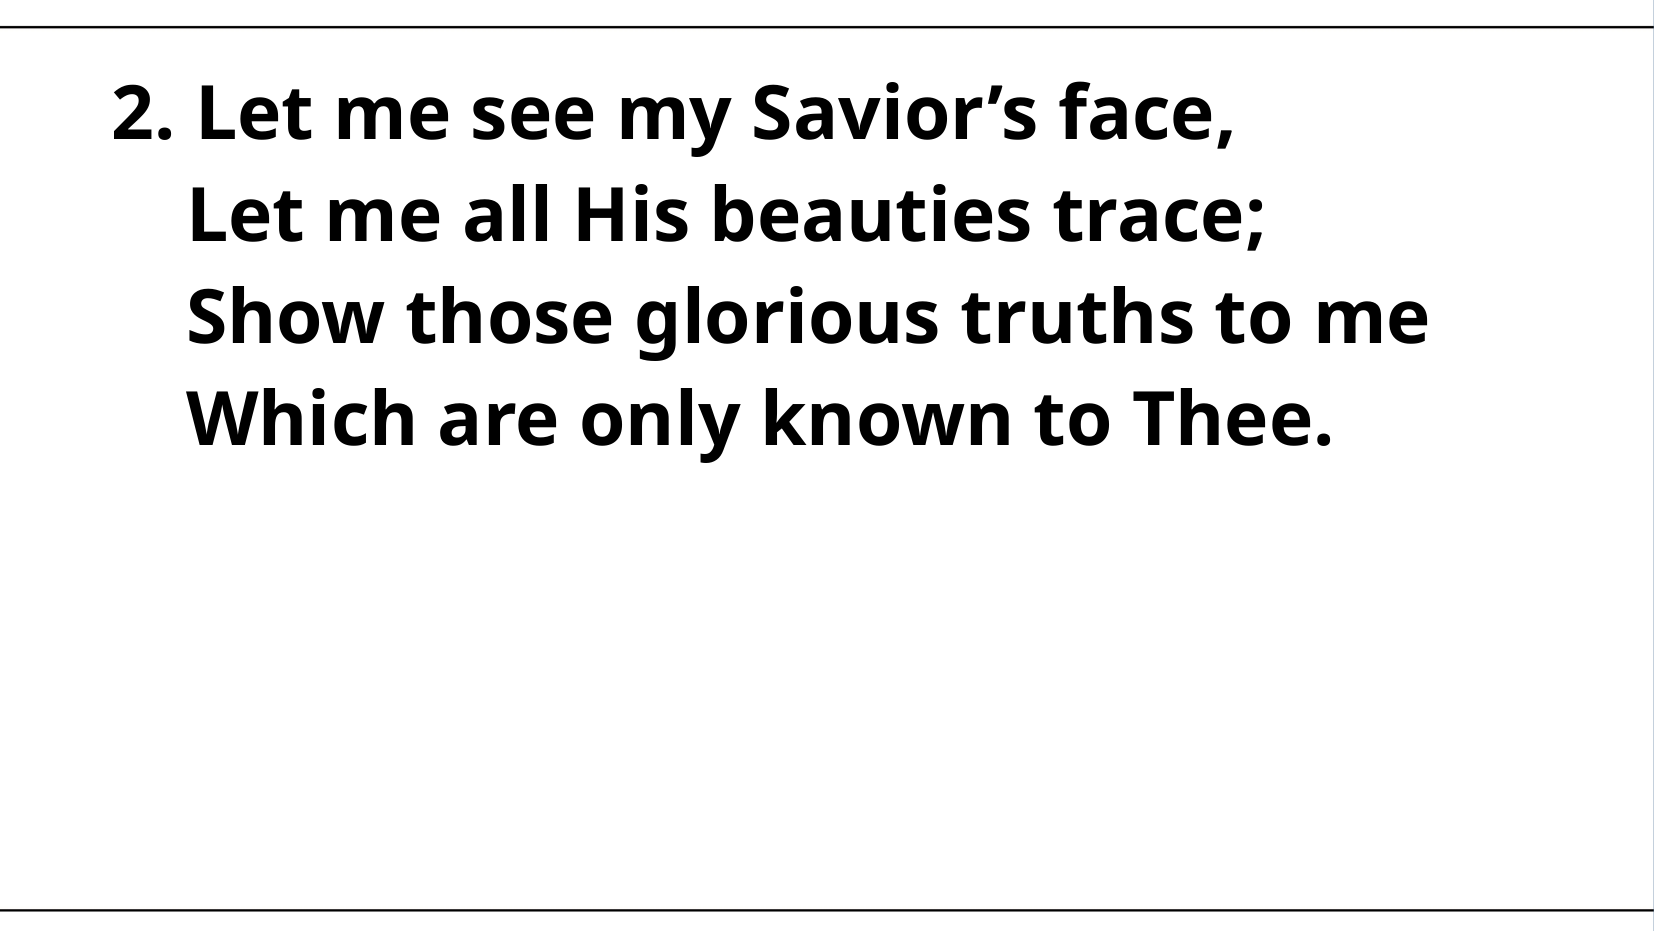

2. Let me see my Savior’s face,
Let me all His beauties trace;
Show those glorious truths to me
Which are only known to Thee.